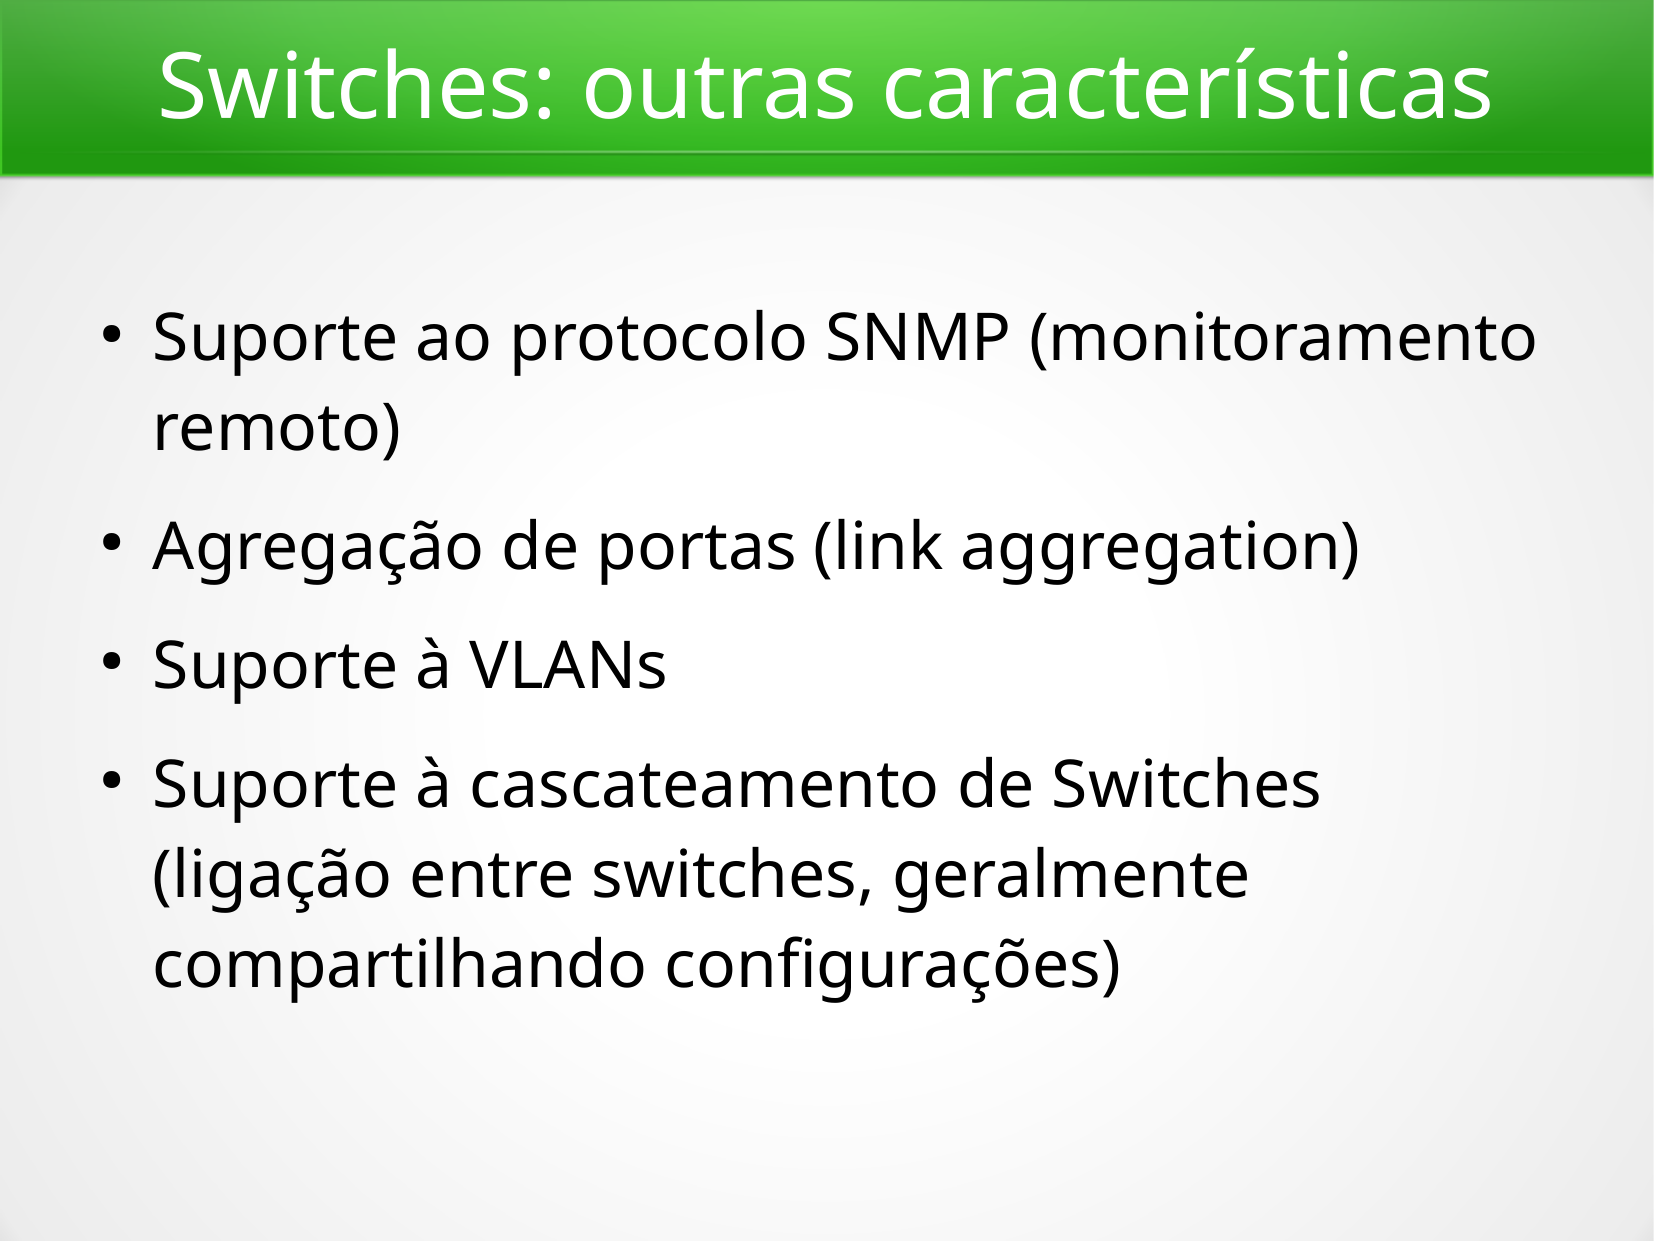

# Switches: outras características
Suporte ao protocolo SNMP (monitoramento remoto)
Agregação de portas (link aggregation)
Suporte à VLANs
Suporte à cascateamento de Switches (ligação entre switches, geralmente compartilhando configurações)